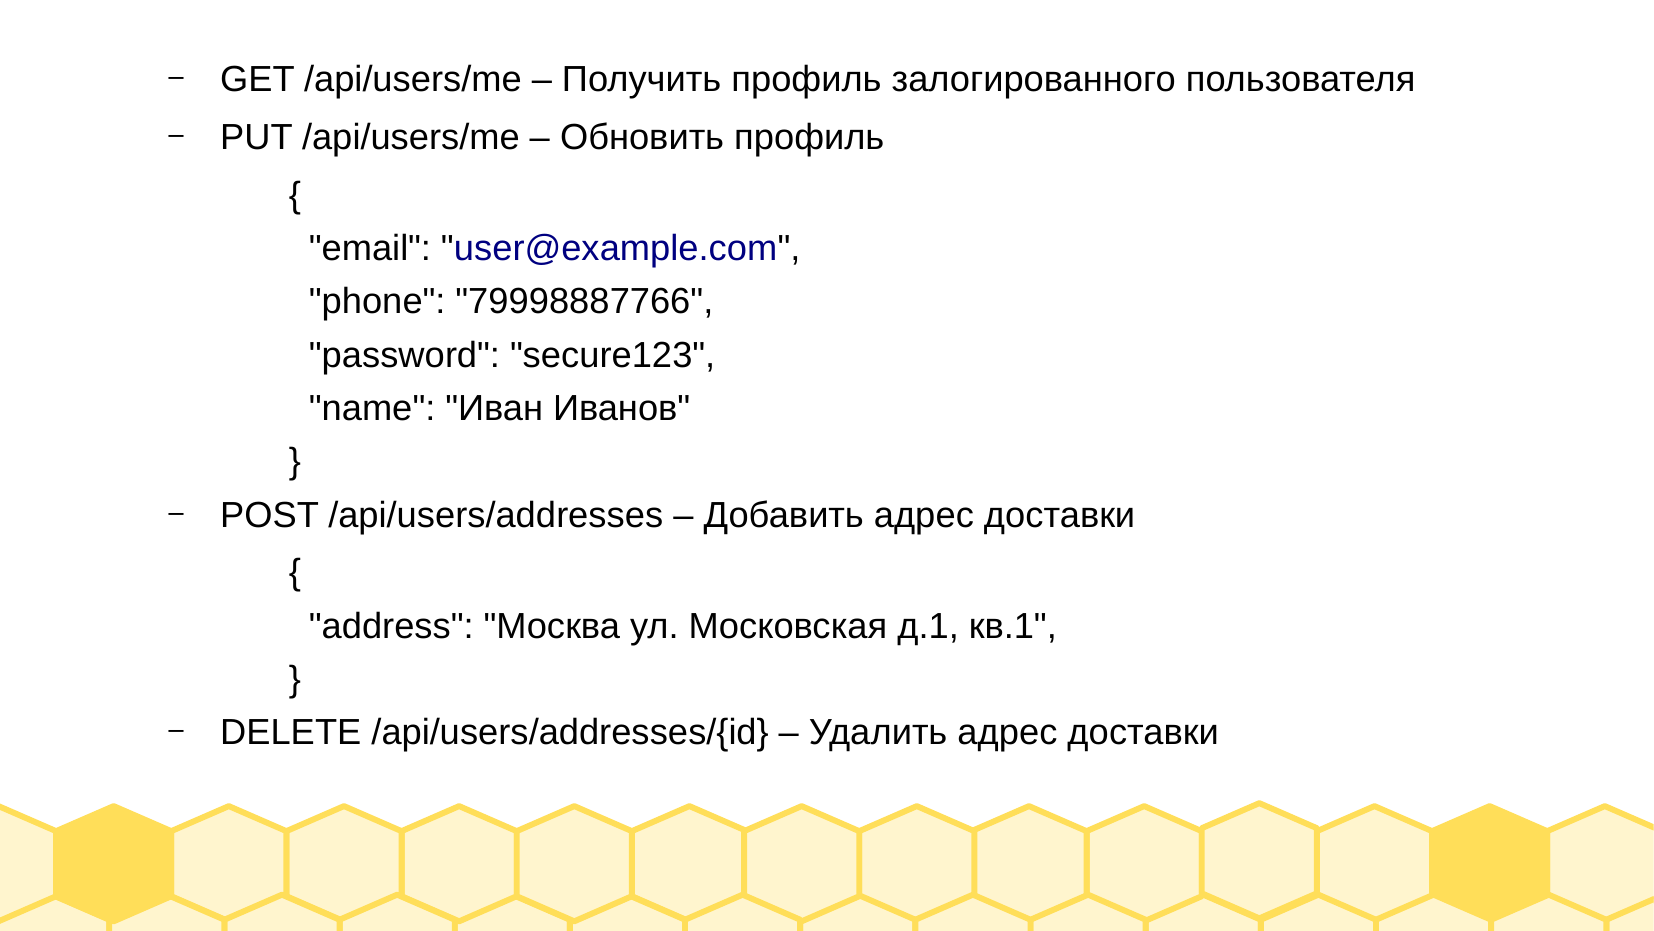

# GET /api/users/me – Получить профиль залогированного пользователя
PUT /api/users/me – Обновить профиль
{
 "email": "user@example.com",
 "phone": "79998887766",
 "password": "secure123",
 "name": "Иван Иванов"
}
POST /api/users/addresses – Добавить адрес доставки
{
 "address": "Москва ул. Московская д.1, кв.1",
}
DELETE /api/users/addresses/{id} – Удалить адрес доставки